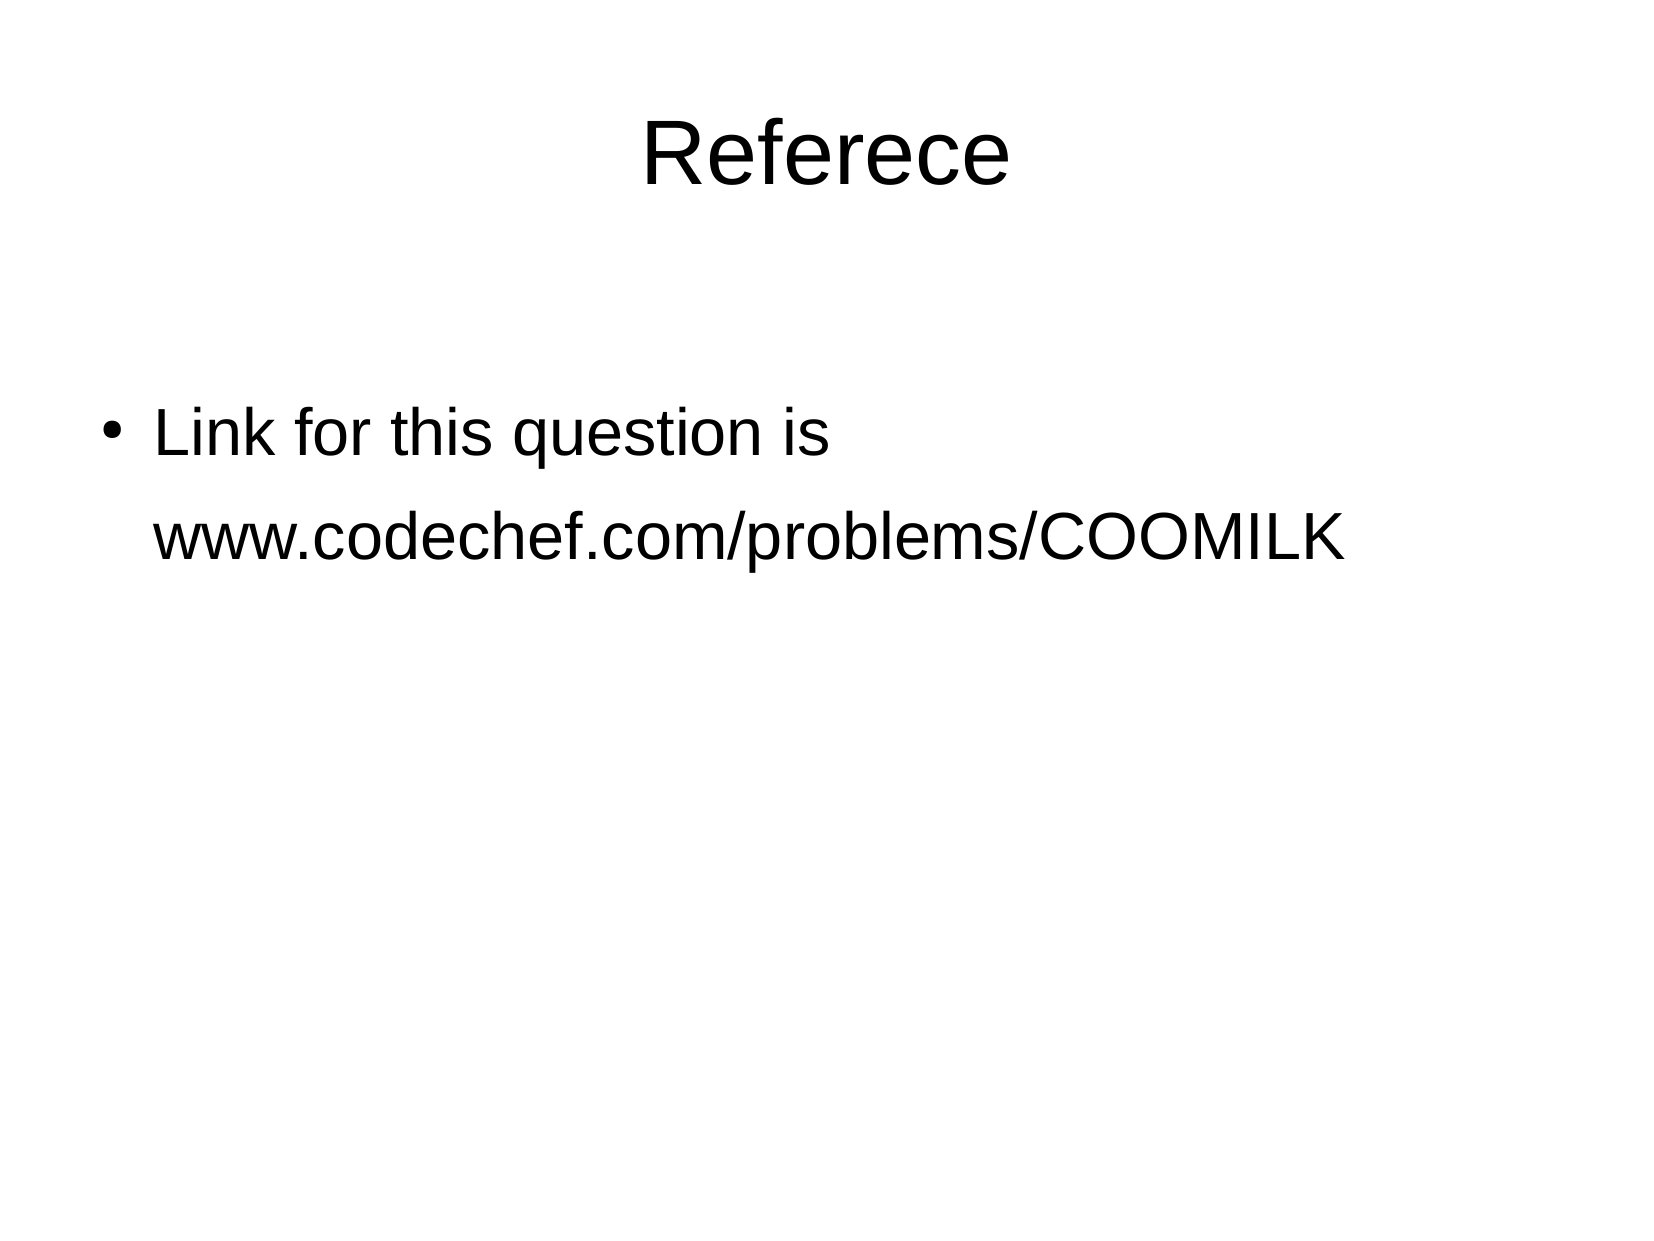

# Referece
Link for this question is
www.codechef.com/problems/COOMILK